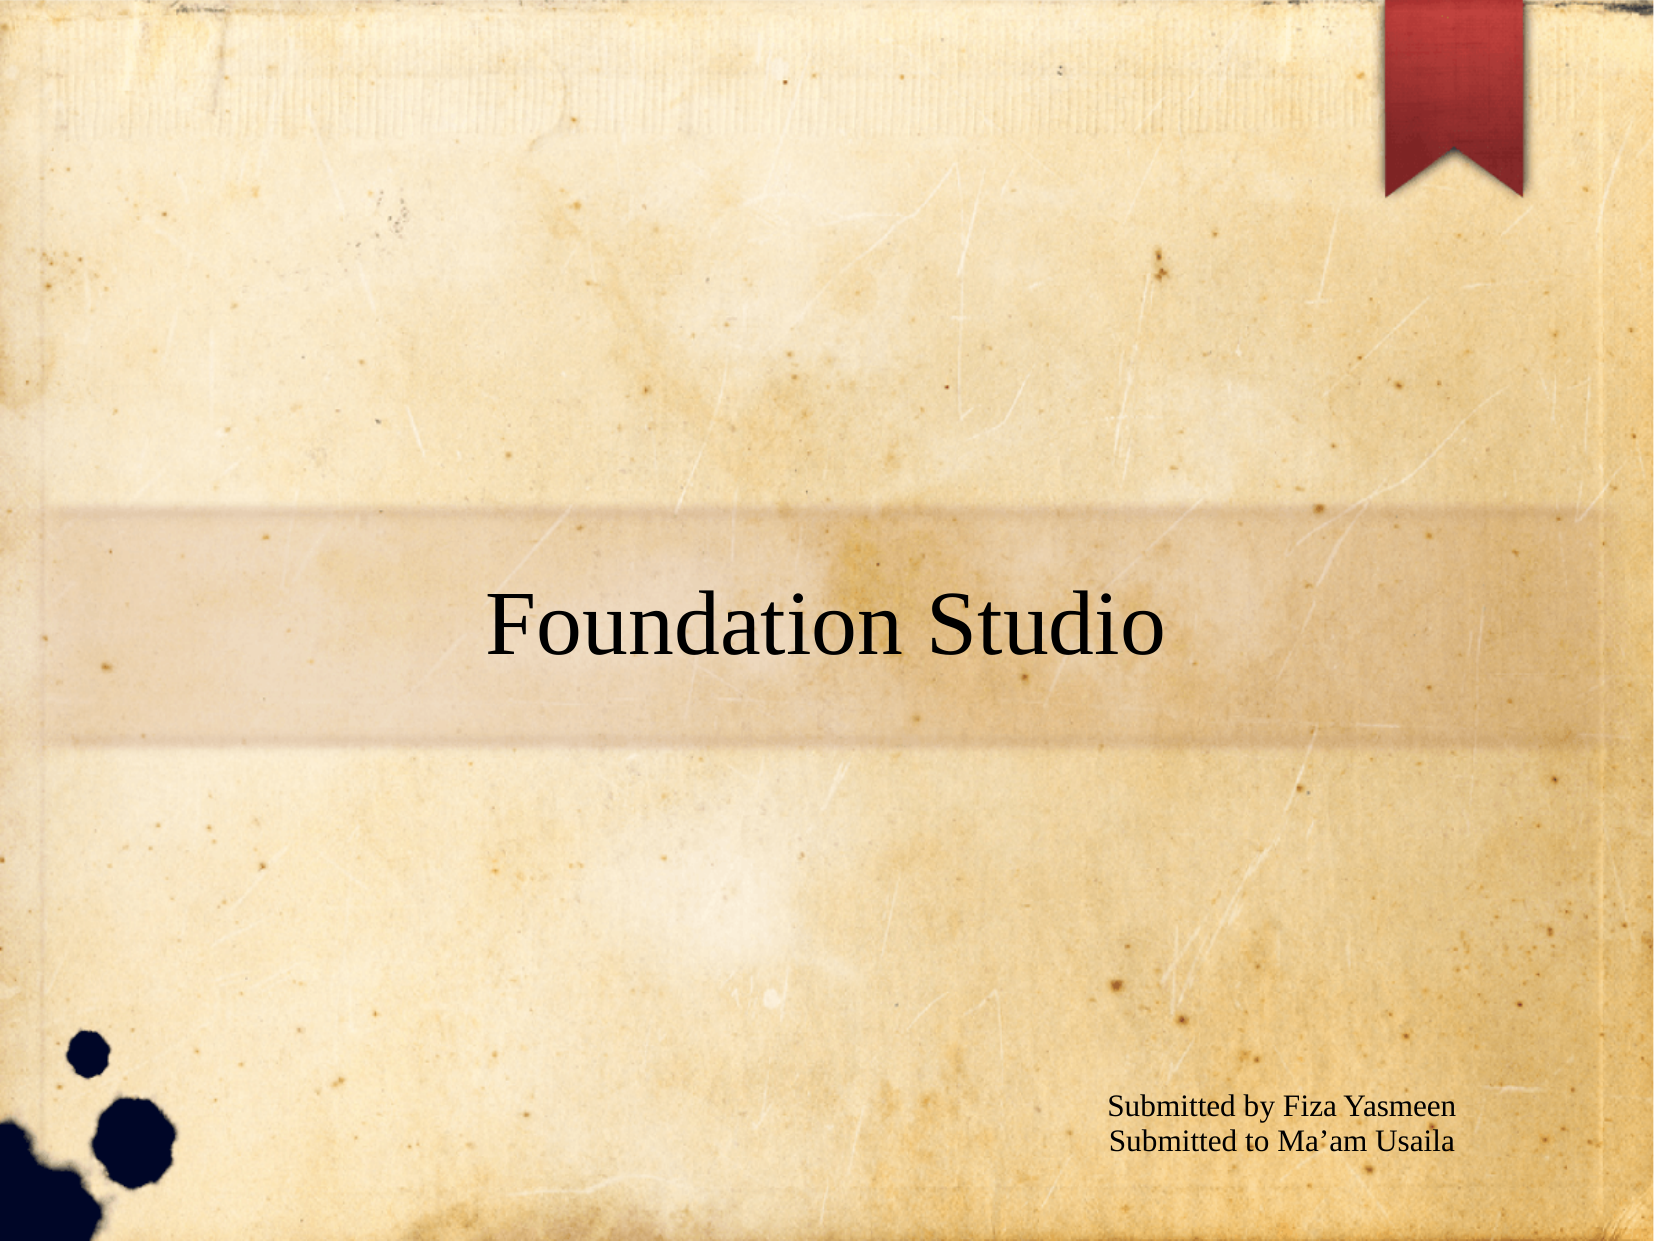

# Foundation Studio
Submitted by Fiza Yasmeen
Submitted to Ma’am Usaila